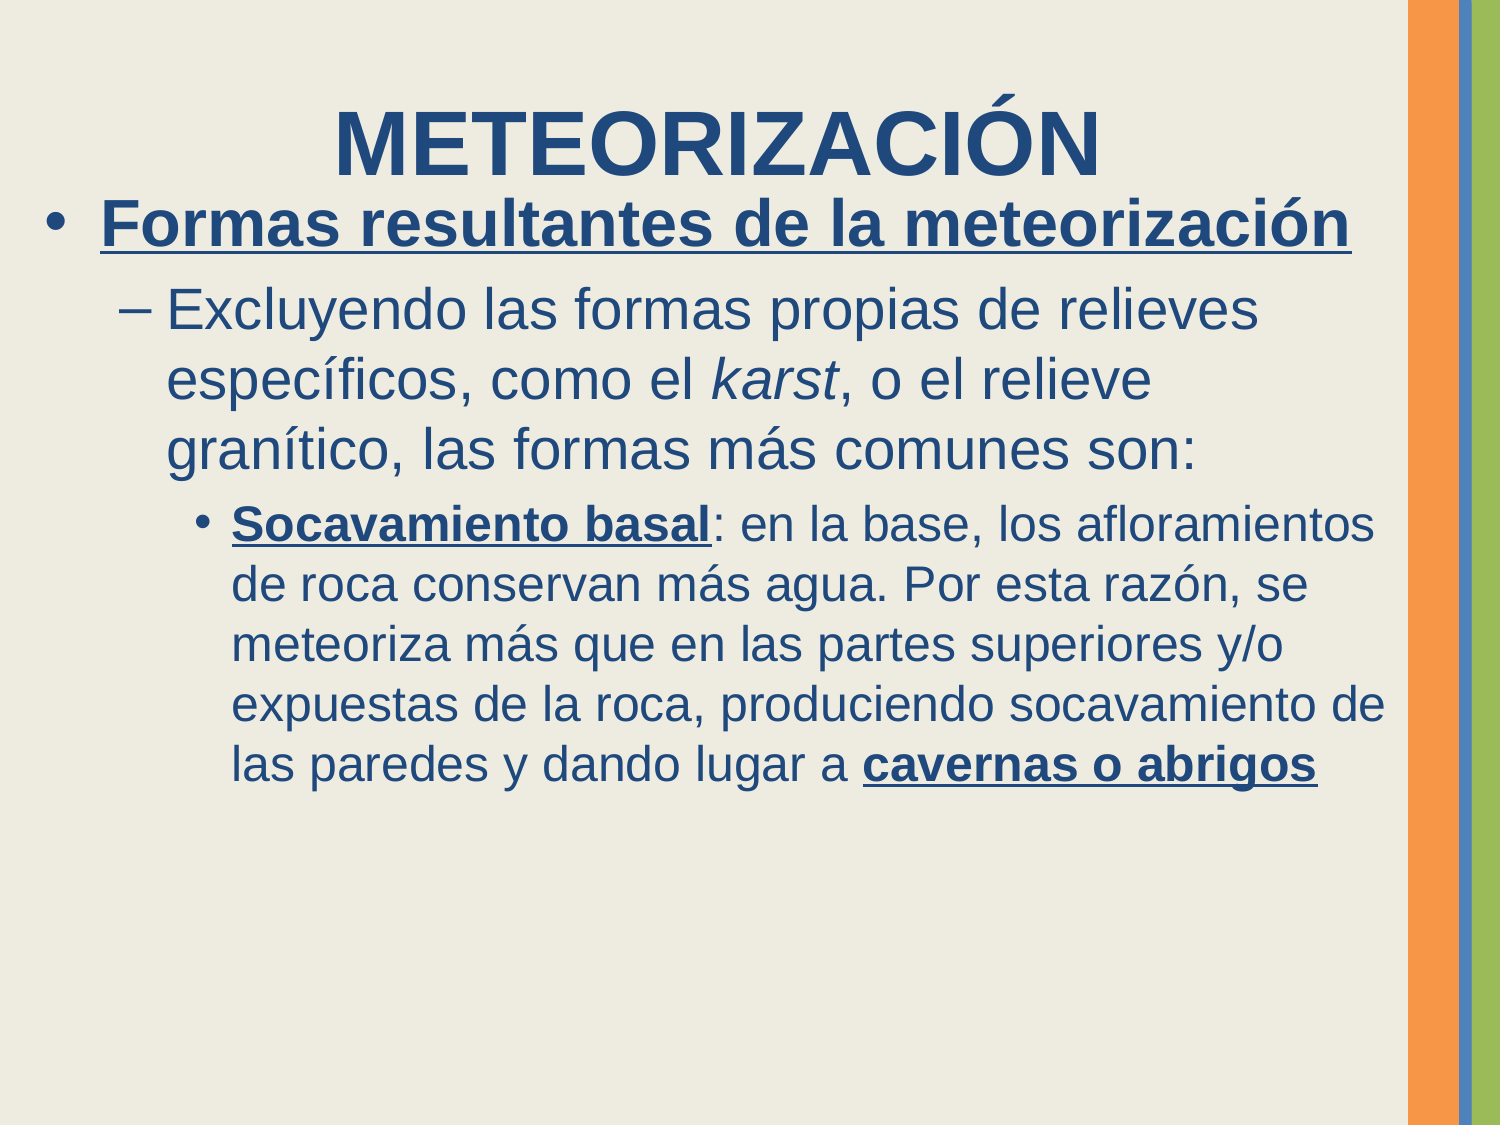

# meteorización
Formas resultantes de la meteorización
Excluyendo las formas propias de relieves específicos, como el karst, o el relieve granítico, las formas más comunes son:
Socavamiento basal: en la base, los afloramientos de roca conservan más agua. Por esta razón, se meteoriza más que en las partes superiores y/o expuestas de la roca, produciendo socavamiento de las paredes y dando lugar a cavernas o abrigos